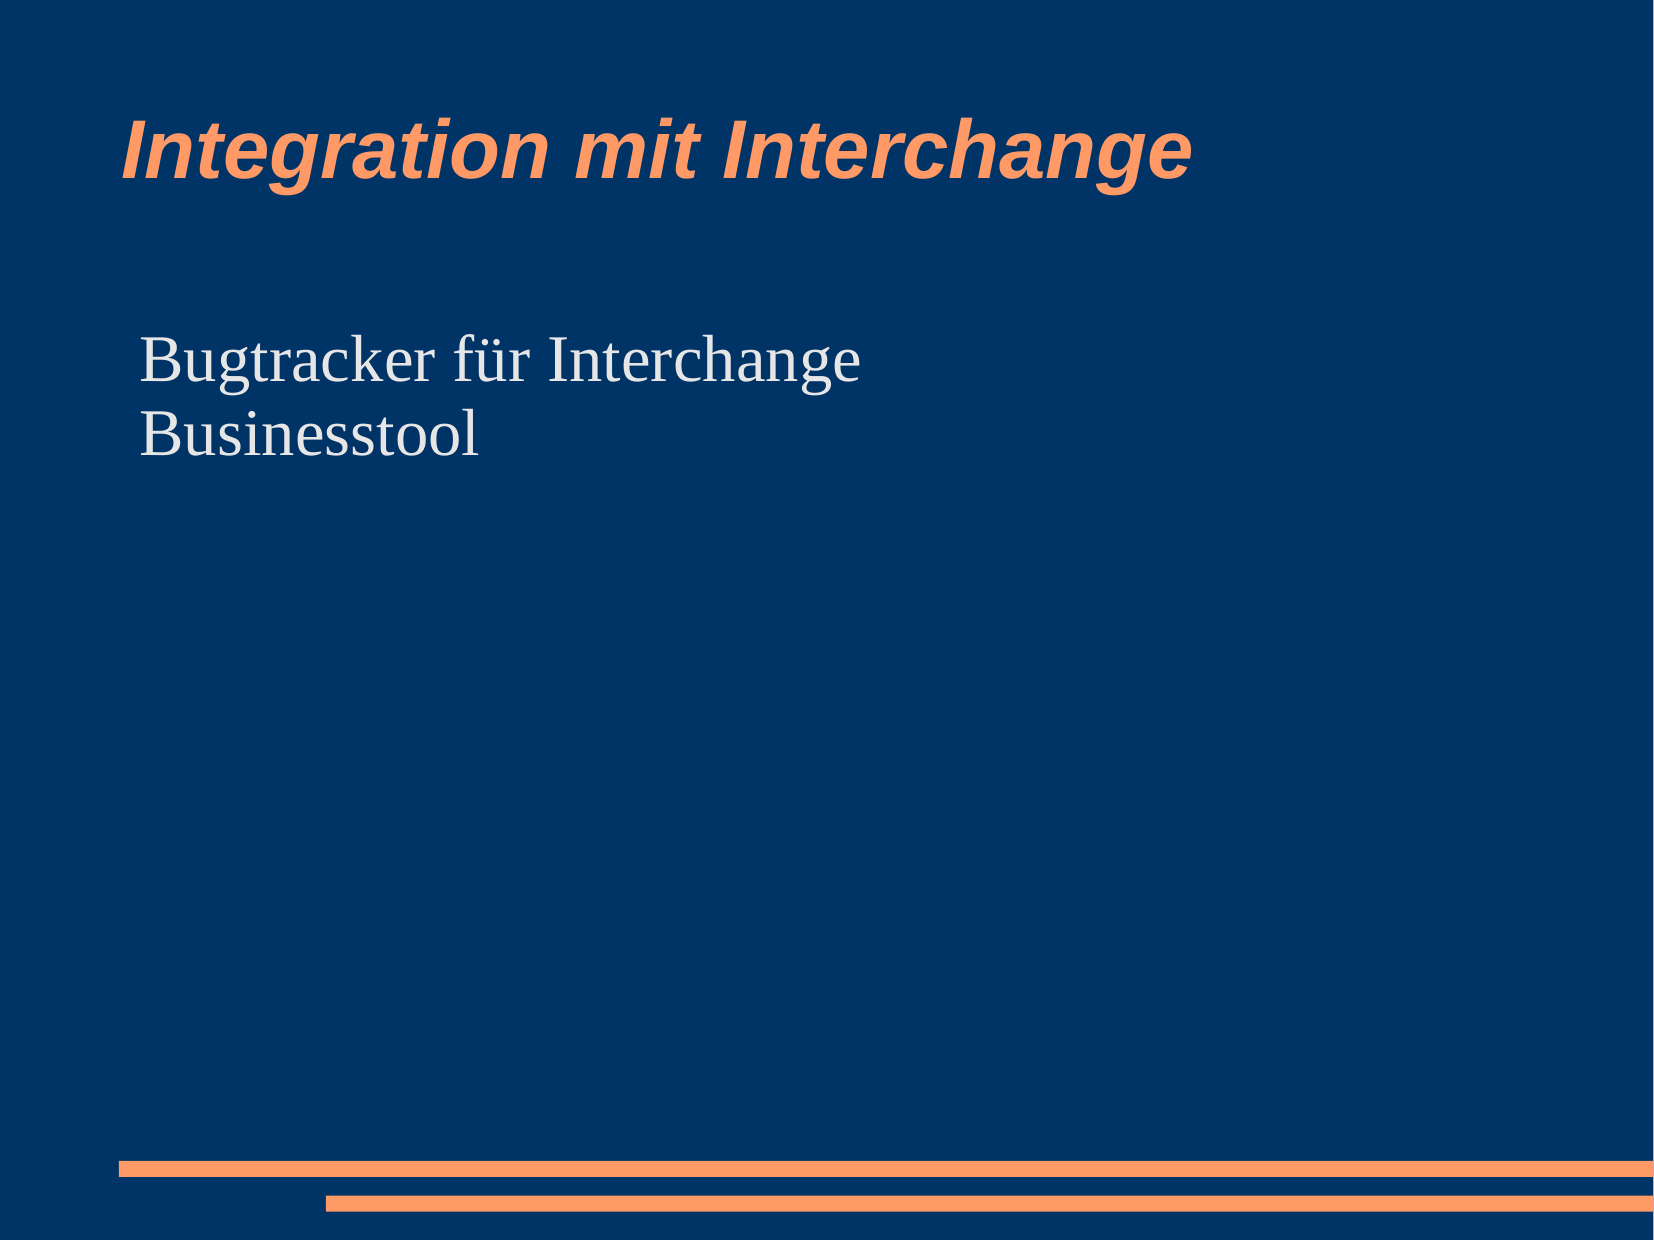

# Integration mit Interchange
Bugtracker für Interchange
Businesstool